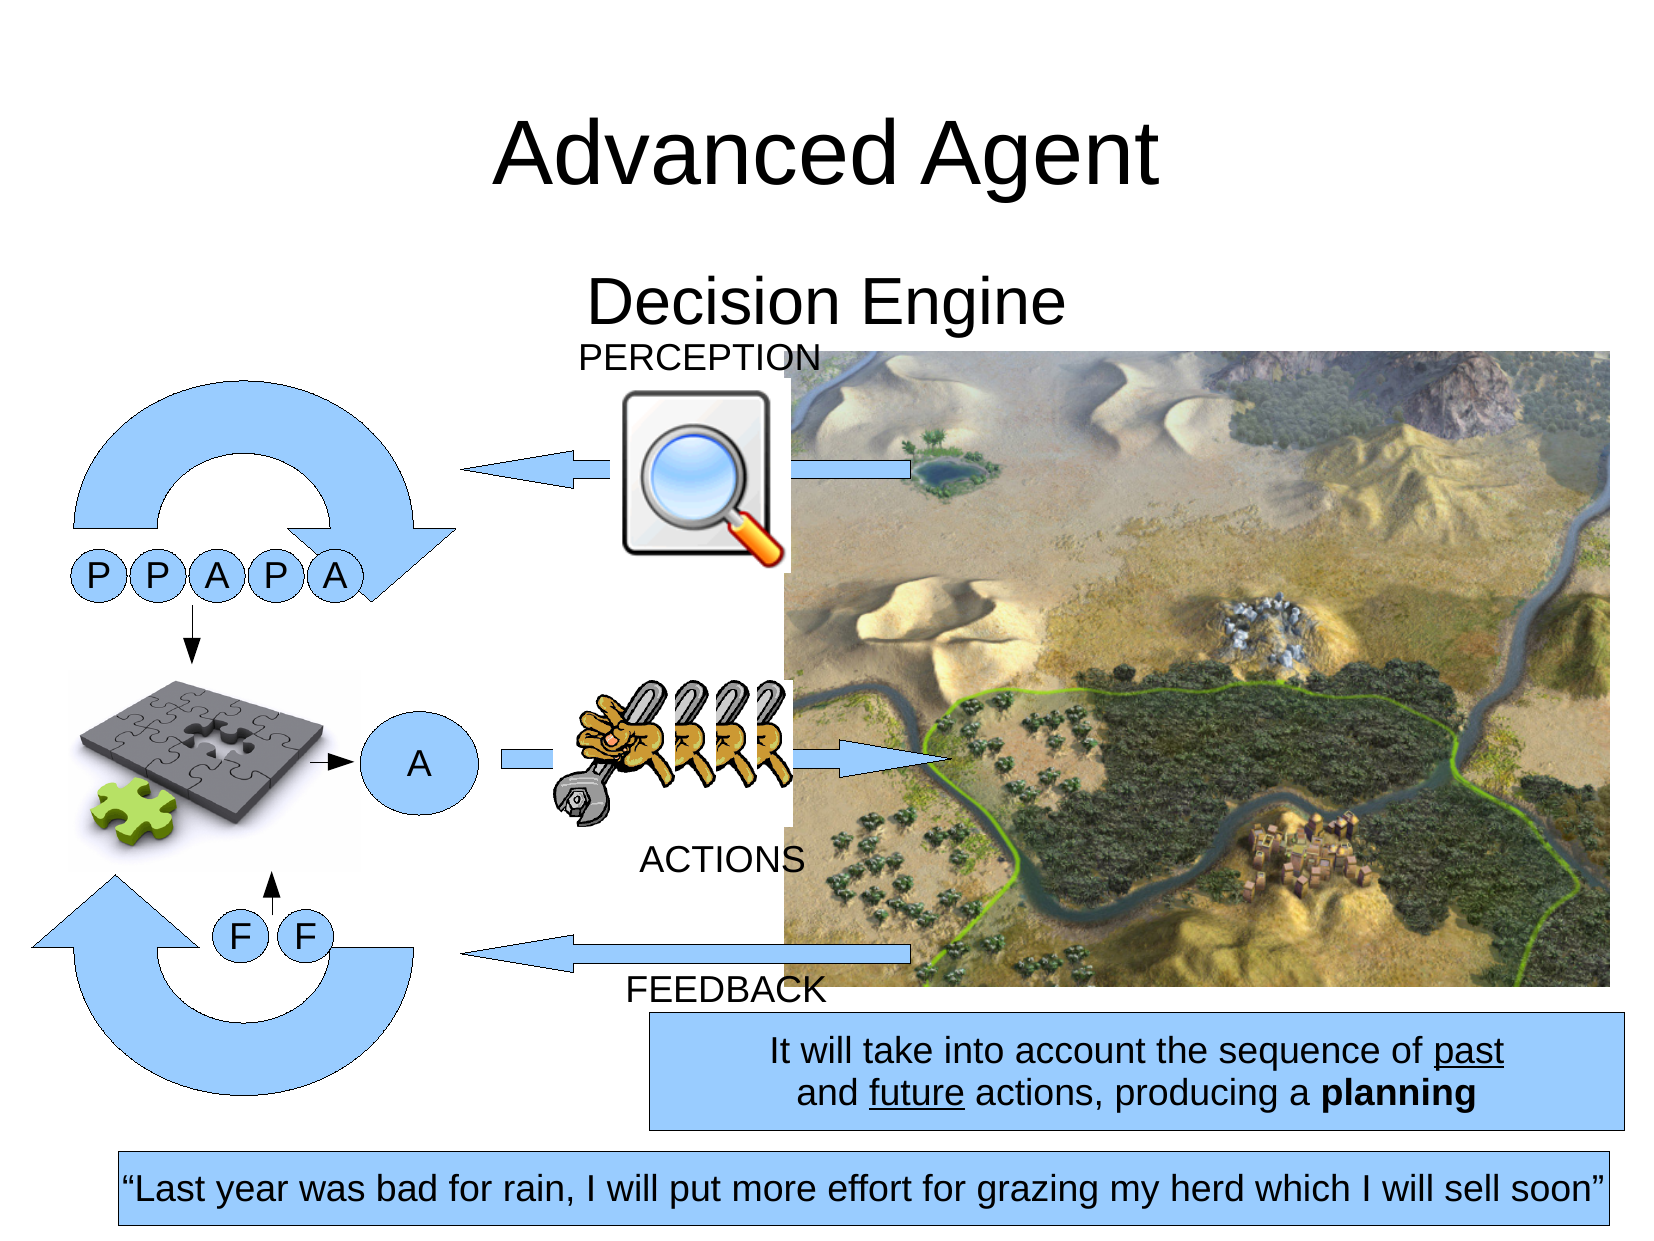

# Advanced Agent
Decision Engine
PERCEPTION
P
P
A
P
A
A
ACTIONS
F
F
FEEDBACK
It will take into account the sequence of past
and future actions, producing a planning
“Last year was bad for rain, I will put more effort for grazing my herd which I will sell soon”